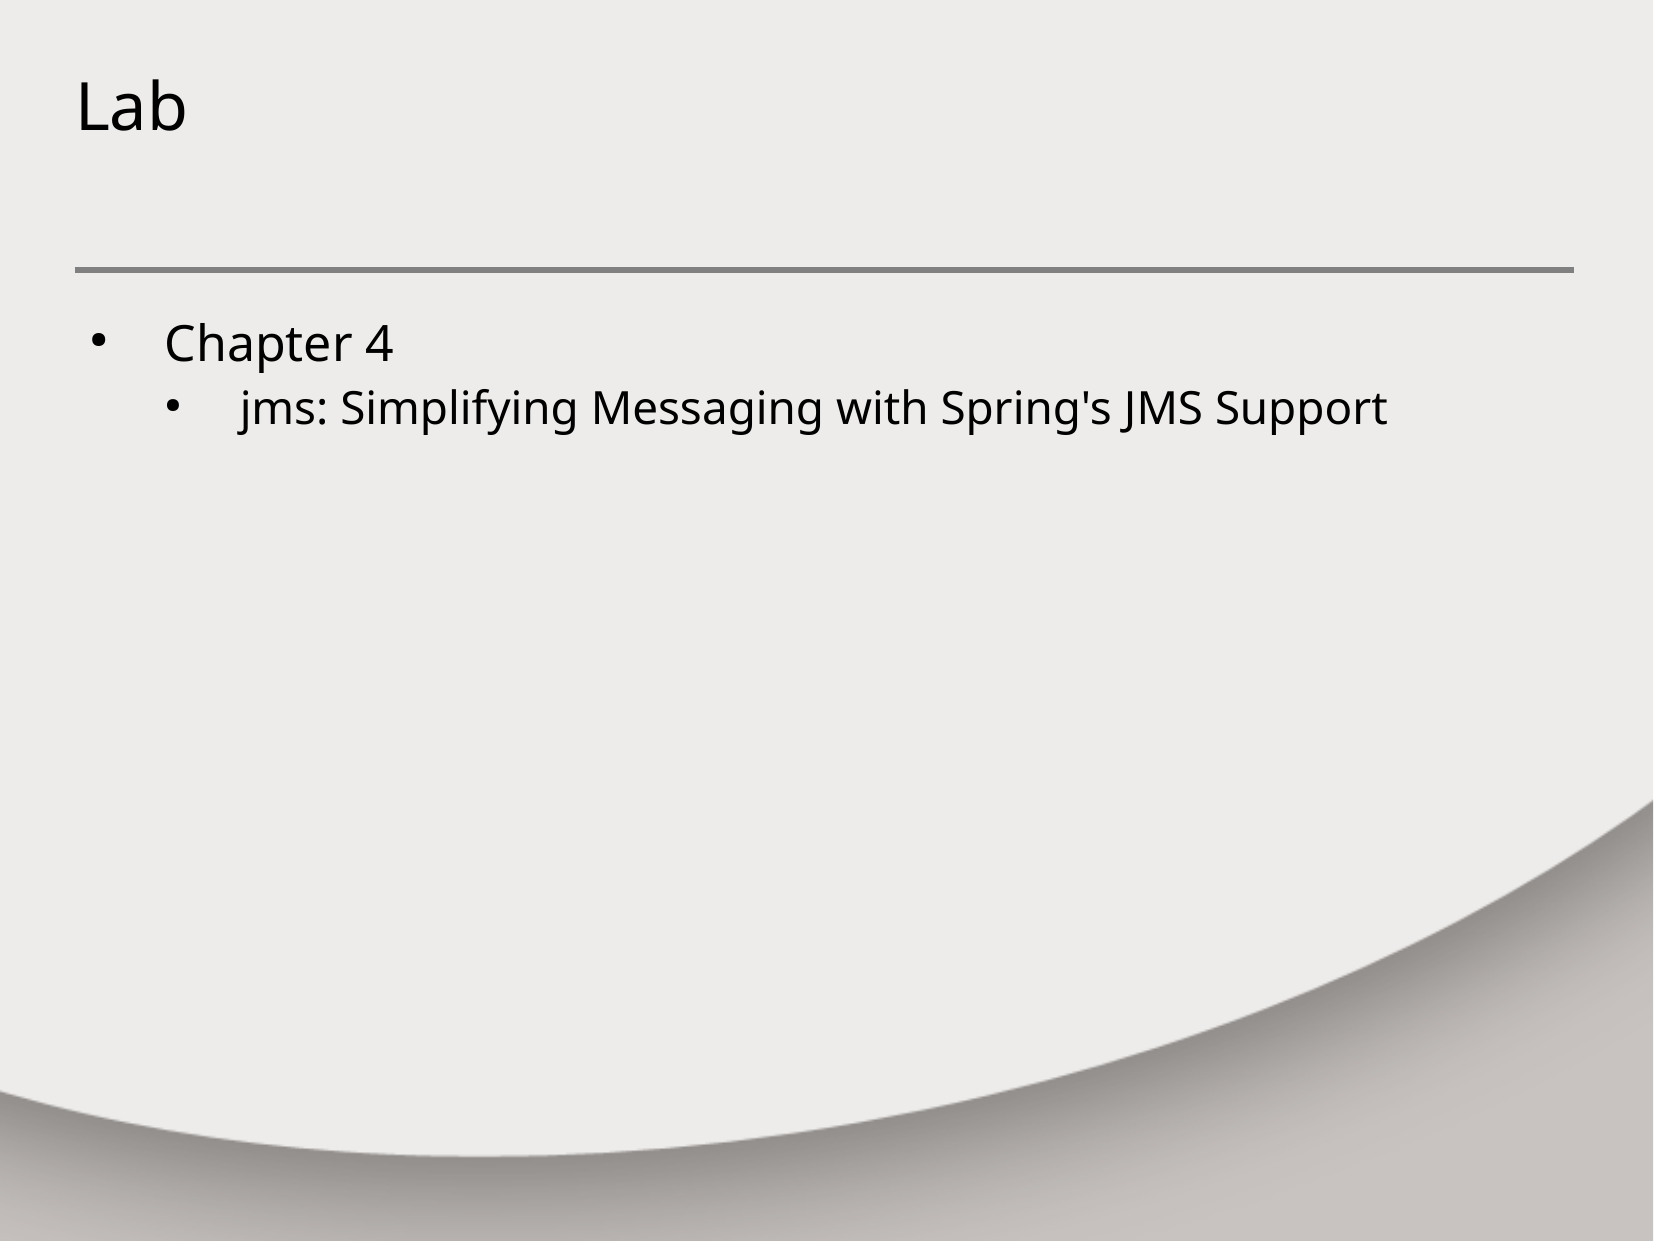

# Lab
Chapter 4
jms: Simplifying Messaging with Spring's JMS Support